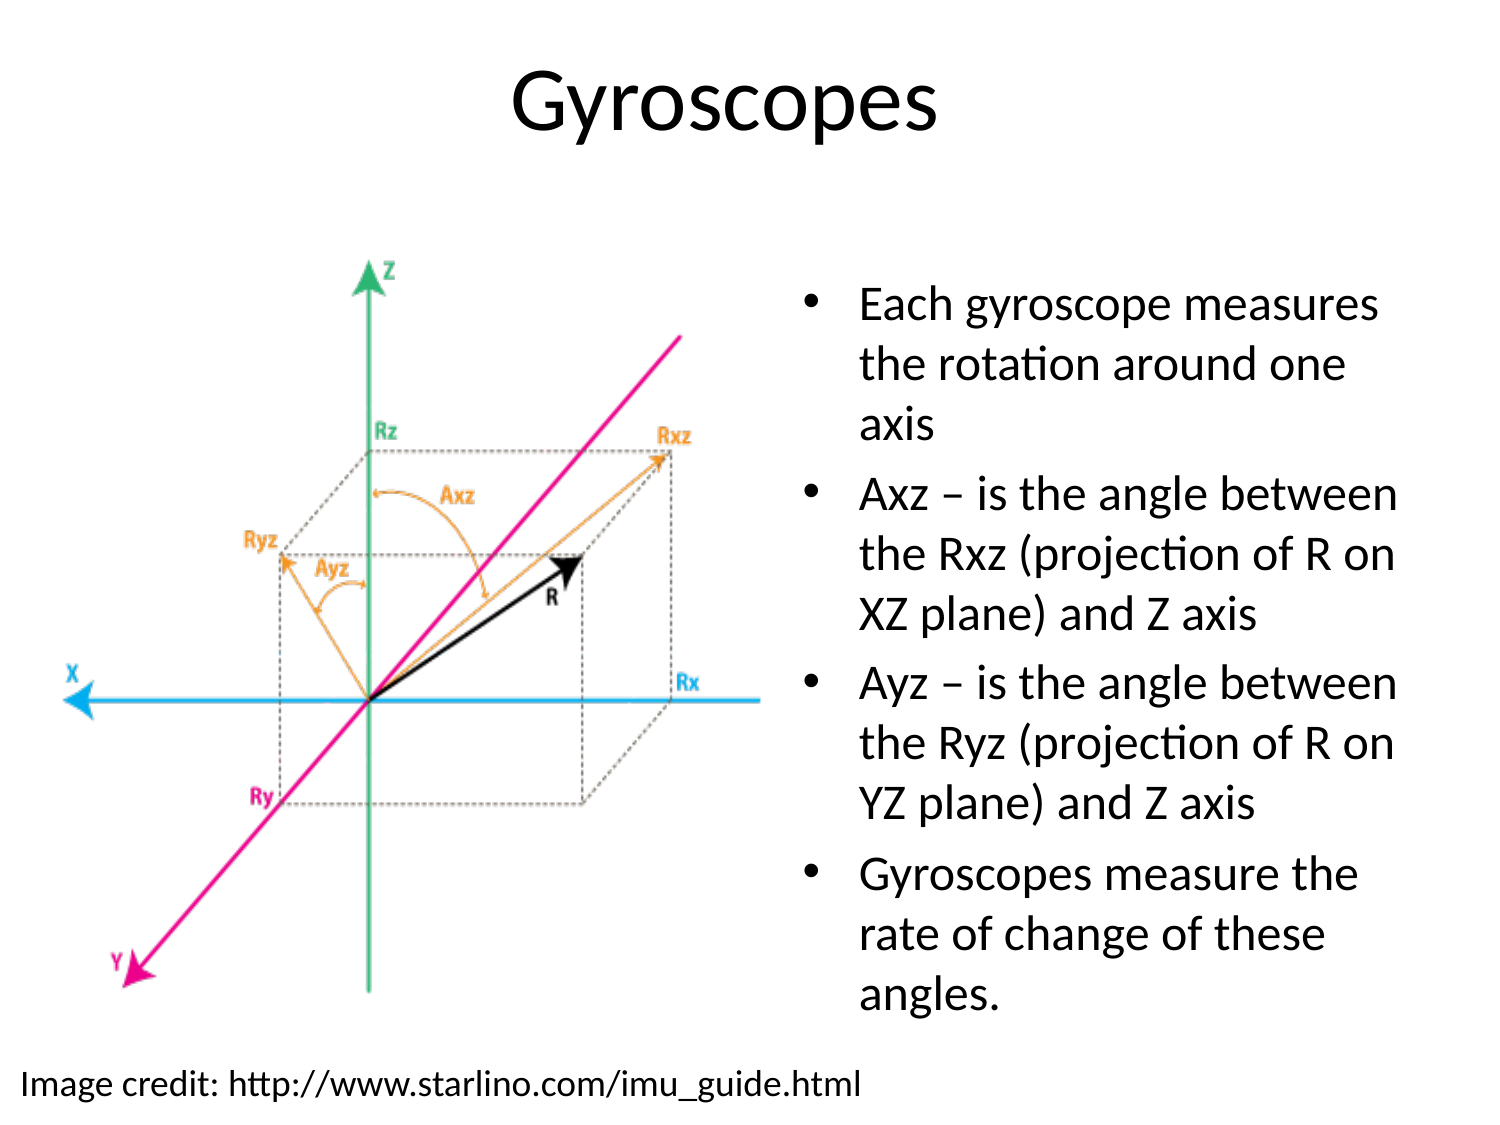

# Gyroscopes
Each gyroscope measures the rotation around one axis
Axz – is the angle between the Rxz (projection of R on XZ plane) and Z axis
Ayz – is the angle between the Ryz (projection of R on YZ plane) and Z axis
Gyroscopes measure the rate of change of these angles.
Image credit: http://www.starlino.com/imu_guide.html